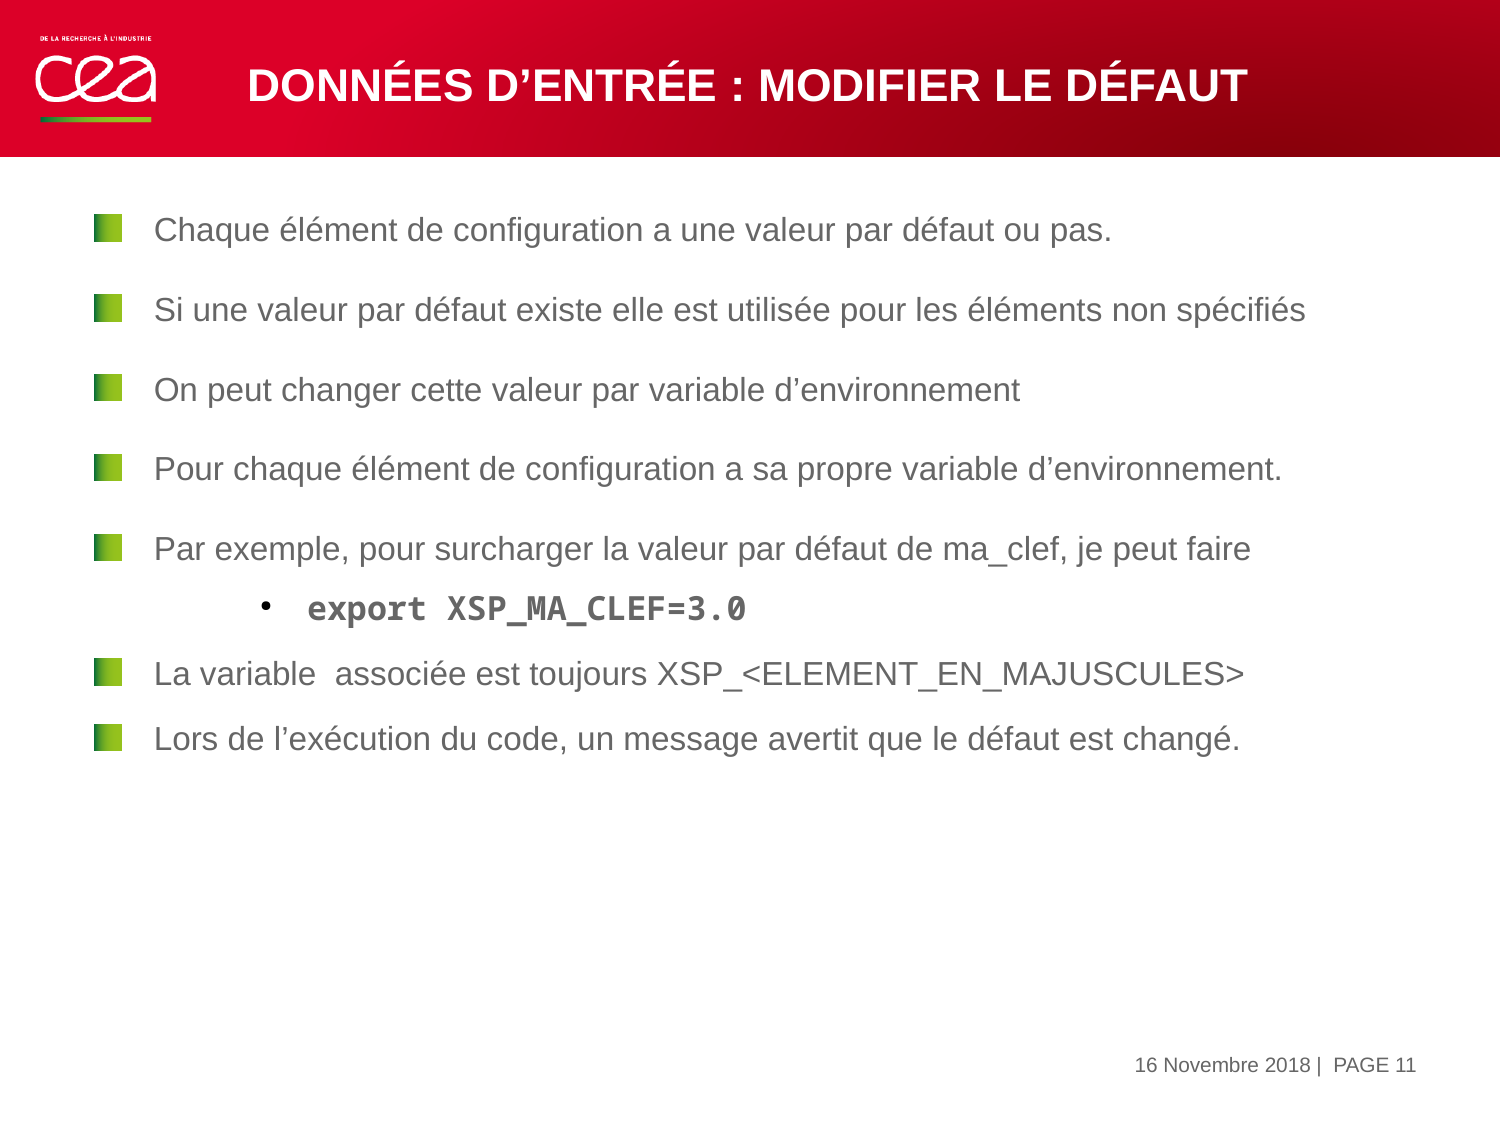

# Données d’entrée : modifier le défaut
Chaque élément de configuration a une valeur par défaut ou pas.
Si une valeur par défaut existe elle est utilisée pour les éléments non spécifiés
On peut changer cette valeur par variable d’environnement
Pour chaque élément de configuration a sa propre variable d’environnement.
Par exemple, pour surcharger la valeur par défaut de ma_clef, je peut faire
export XSP_MA_CLEF=3.0
La variable associée est toujours XSP_<ELEMENT_EN_MAJUSCULES>
Lors de l’exécution du code, un message avertit que le défaut est changé.
| PAGE
16 Novembre 2018